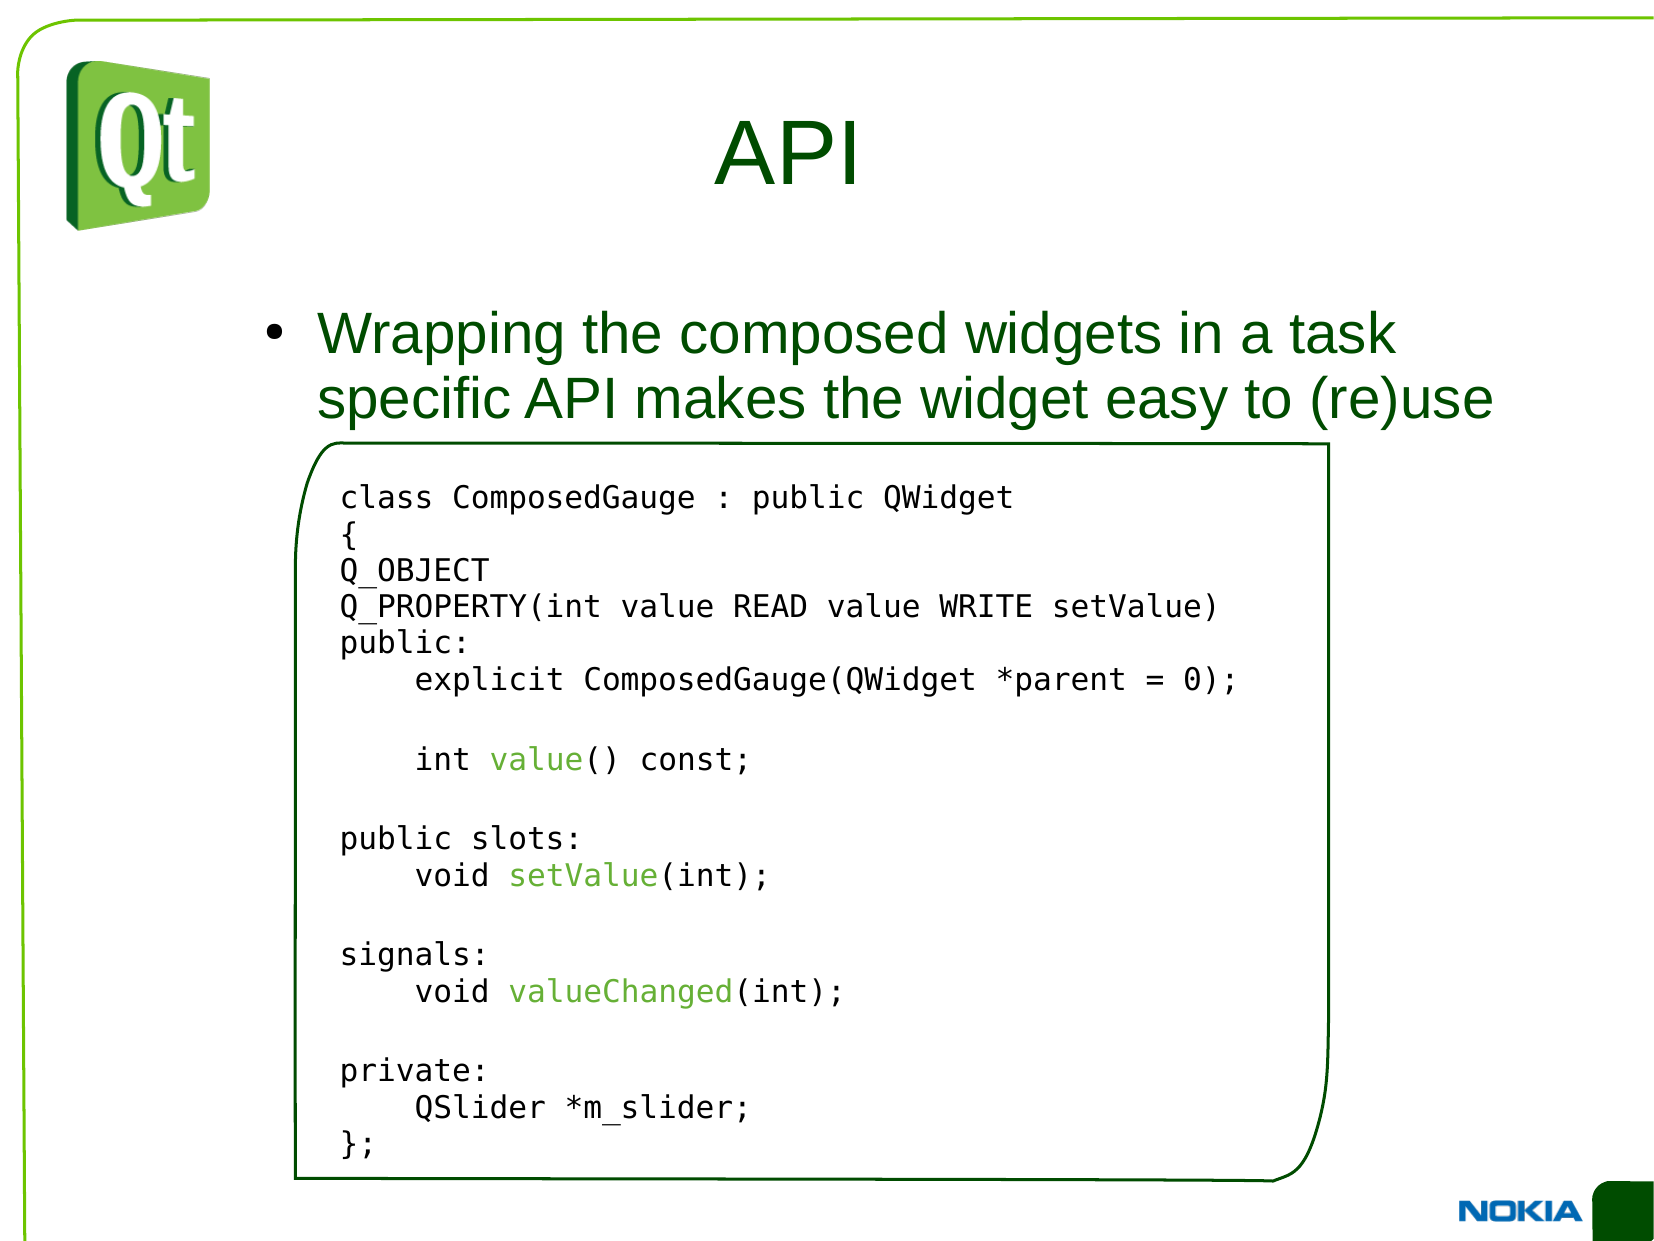

# API
Wrapping the composed widgets in a task specific API makes the widget easy to (re)use
class ComposedGauge : public QWidget
{
Q_OBJECT
Q_PROPERTY(int value READ value WRITE setValue)
public:
 explicit ComposedGauge(QWidget *parent = 0);
 int value() const;
public slots:
 void setValue(int);
signals:
 void valueChanged(int);
private:
 QSlider *m_slider;
};